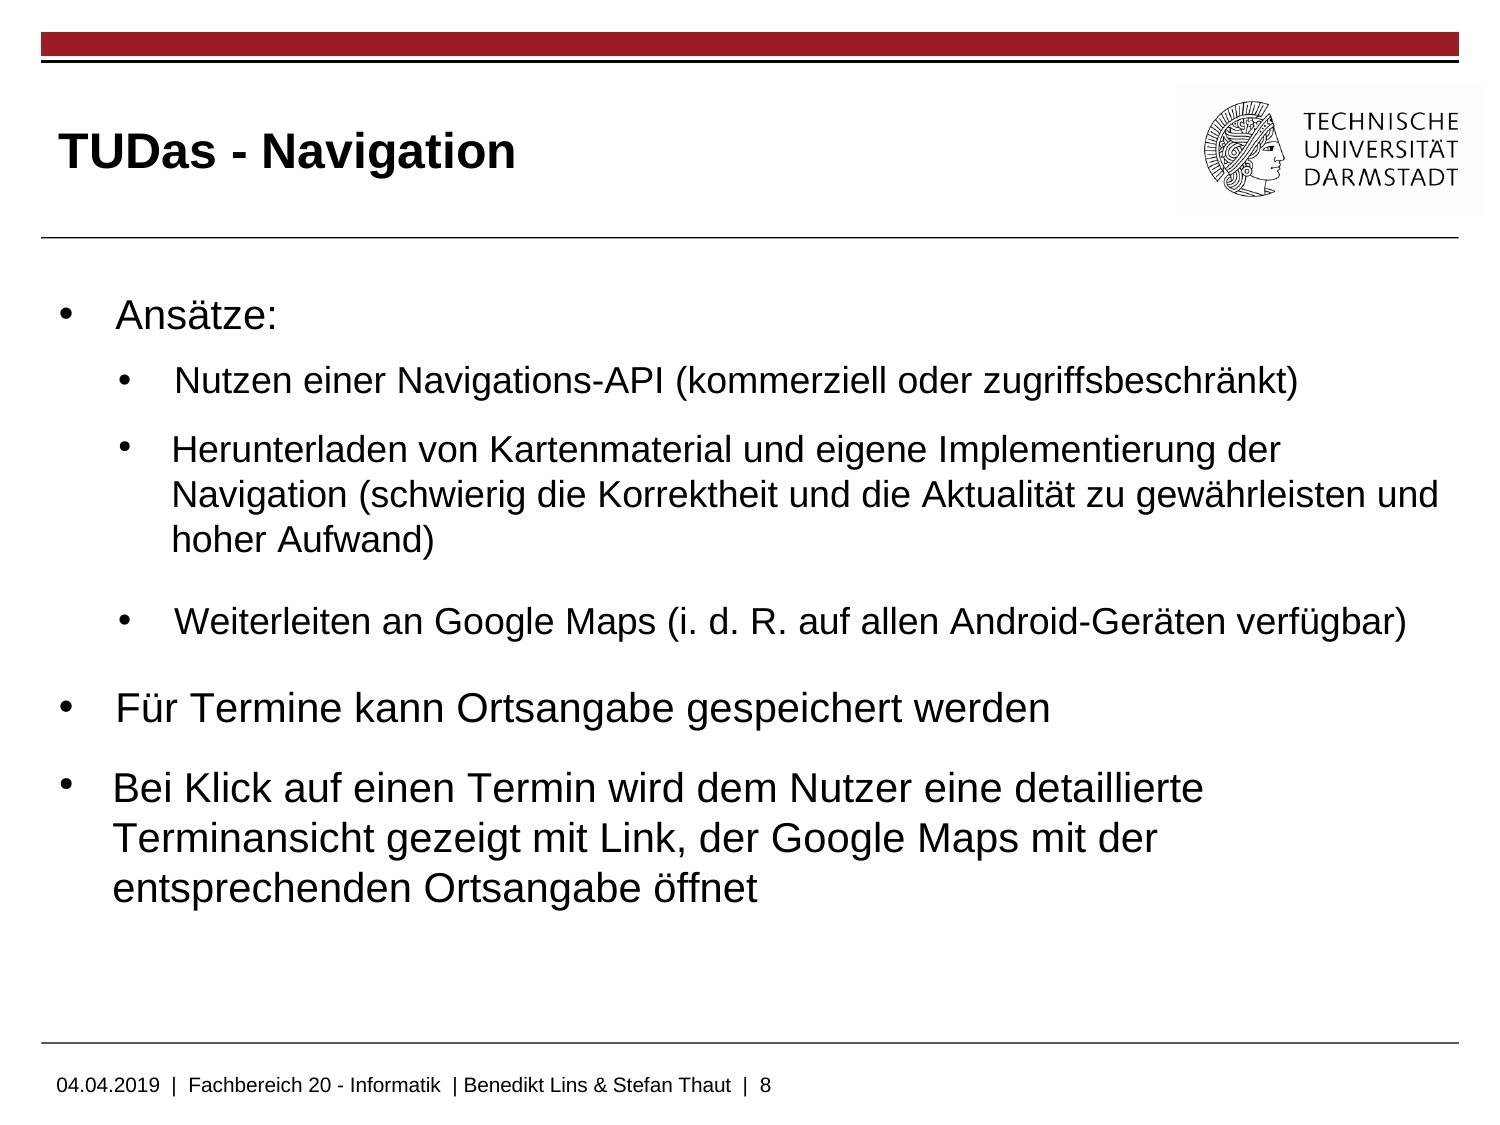

# TUDas - Navigation
Ansätze:
Nutzen einer Navigations-API (kommerziell oder zugriffsbeschränkt)
Herunterladen von Kartenmaterial und eigene Implementierung der Navigation (schwierig die Korrektheit und die Aktualität zu gewährleisten und hoher Aufwand)
Weiterleiten an Google Maps (i. d. R. auf allen Android-Geräten verfügbar)
Für Termine kann Ortsangabe gespeichert werden
Bei Klick auf einen Termin wird dem Nutzer eine detaillierte Terminansicht gezeigt mit Link, der Google Maps mit der entsprechenden Ortsangabe öffnet